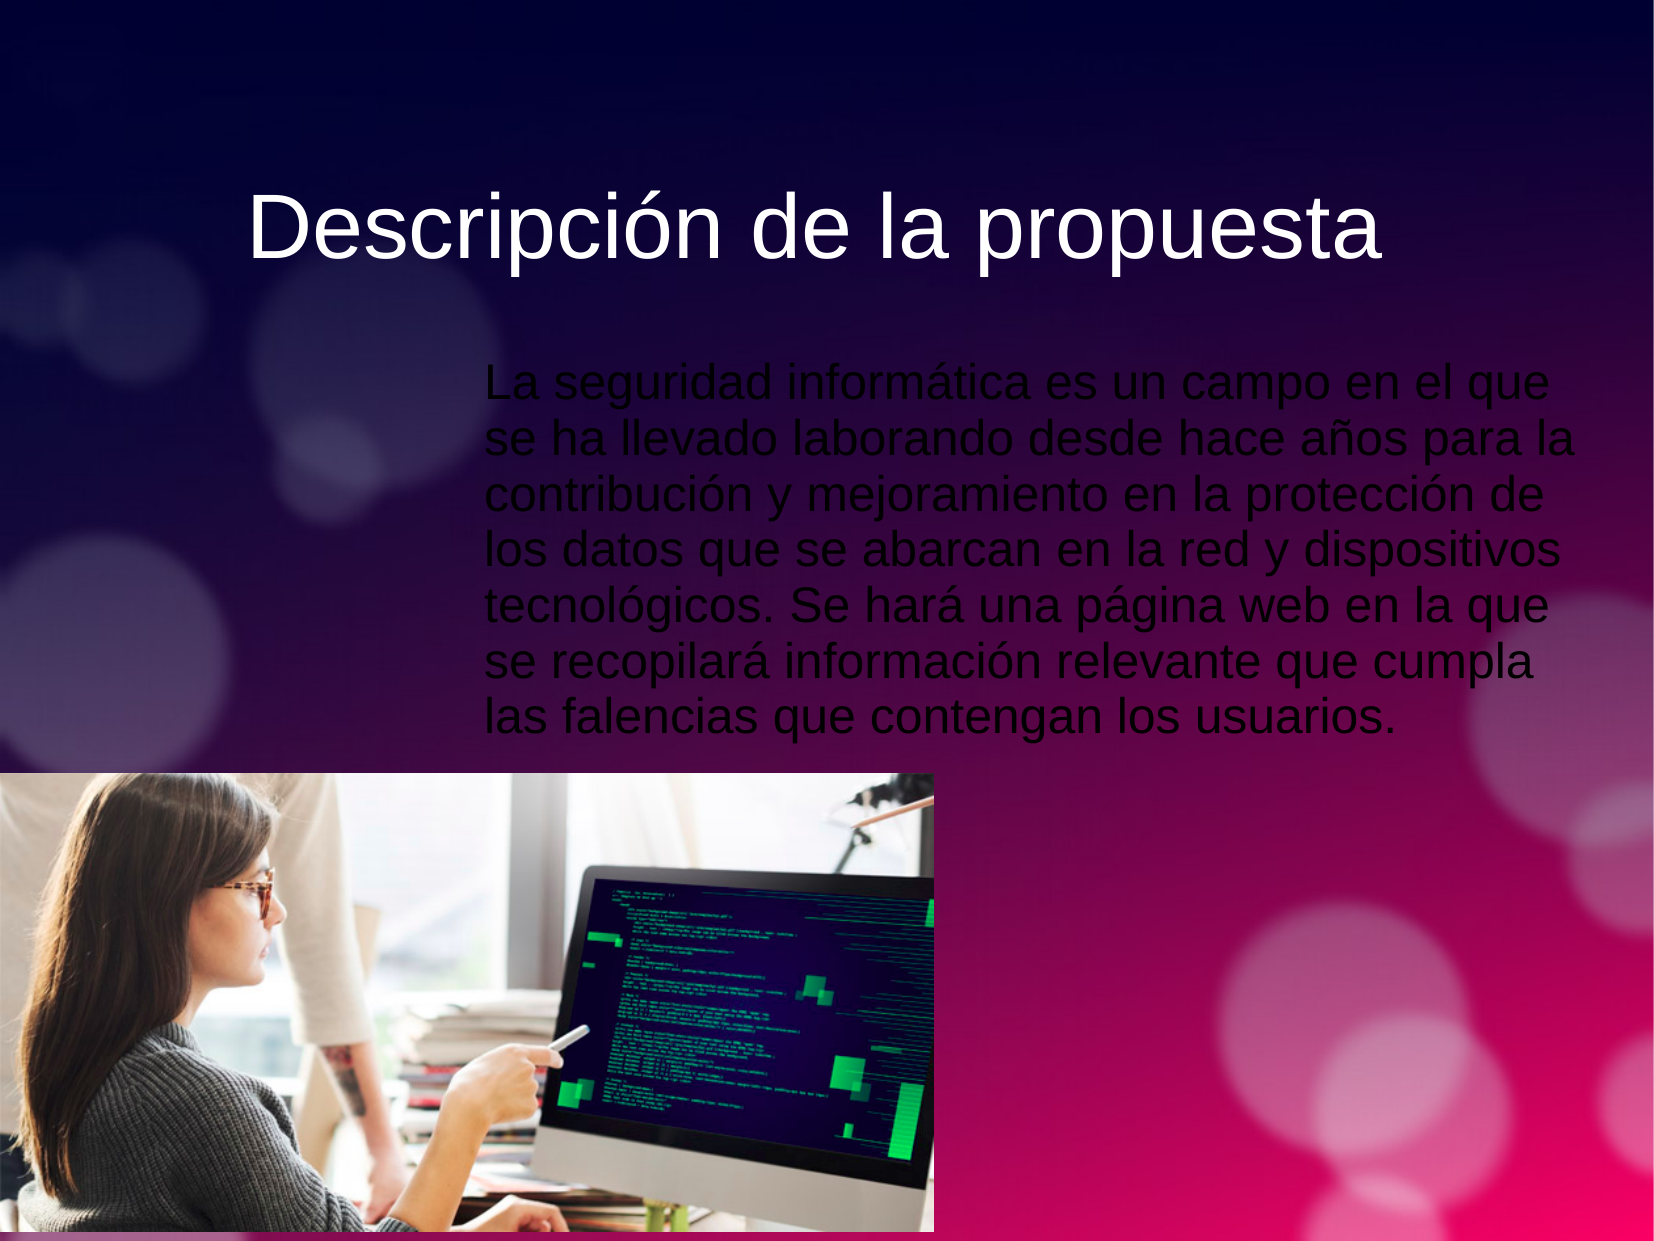

# Descripción de la propuesta
La seguridad informática es un campo en el que se ha llevado laborando desde hace años para la contribución y mejoramiento en la protección de los datos que se abarcan en la red y dispositivos tecnológicos. Se hará una página web en la que se recopilará información relevante que cumpla las falencias que contengan los usuarios.